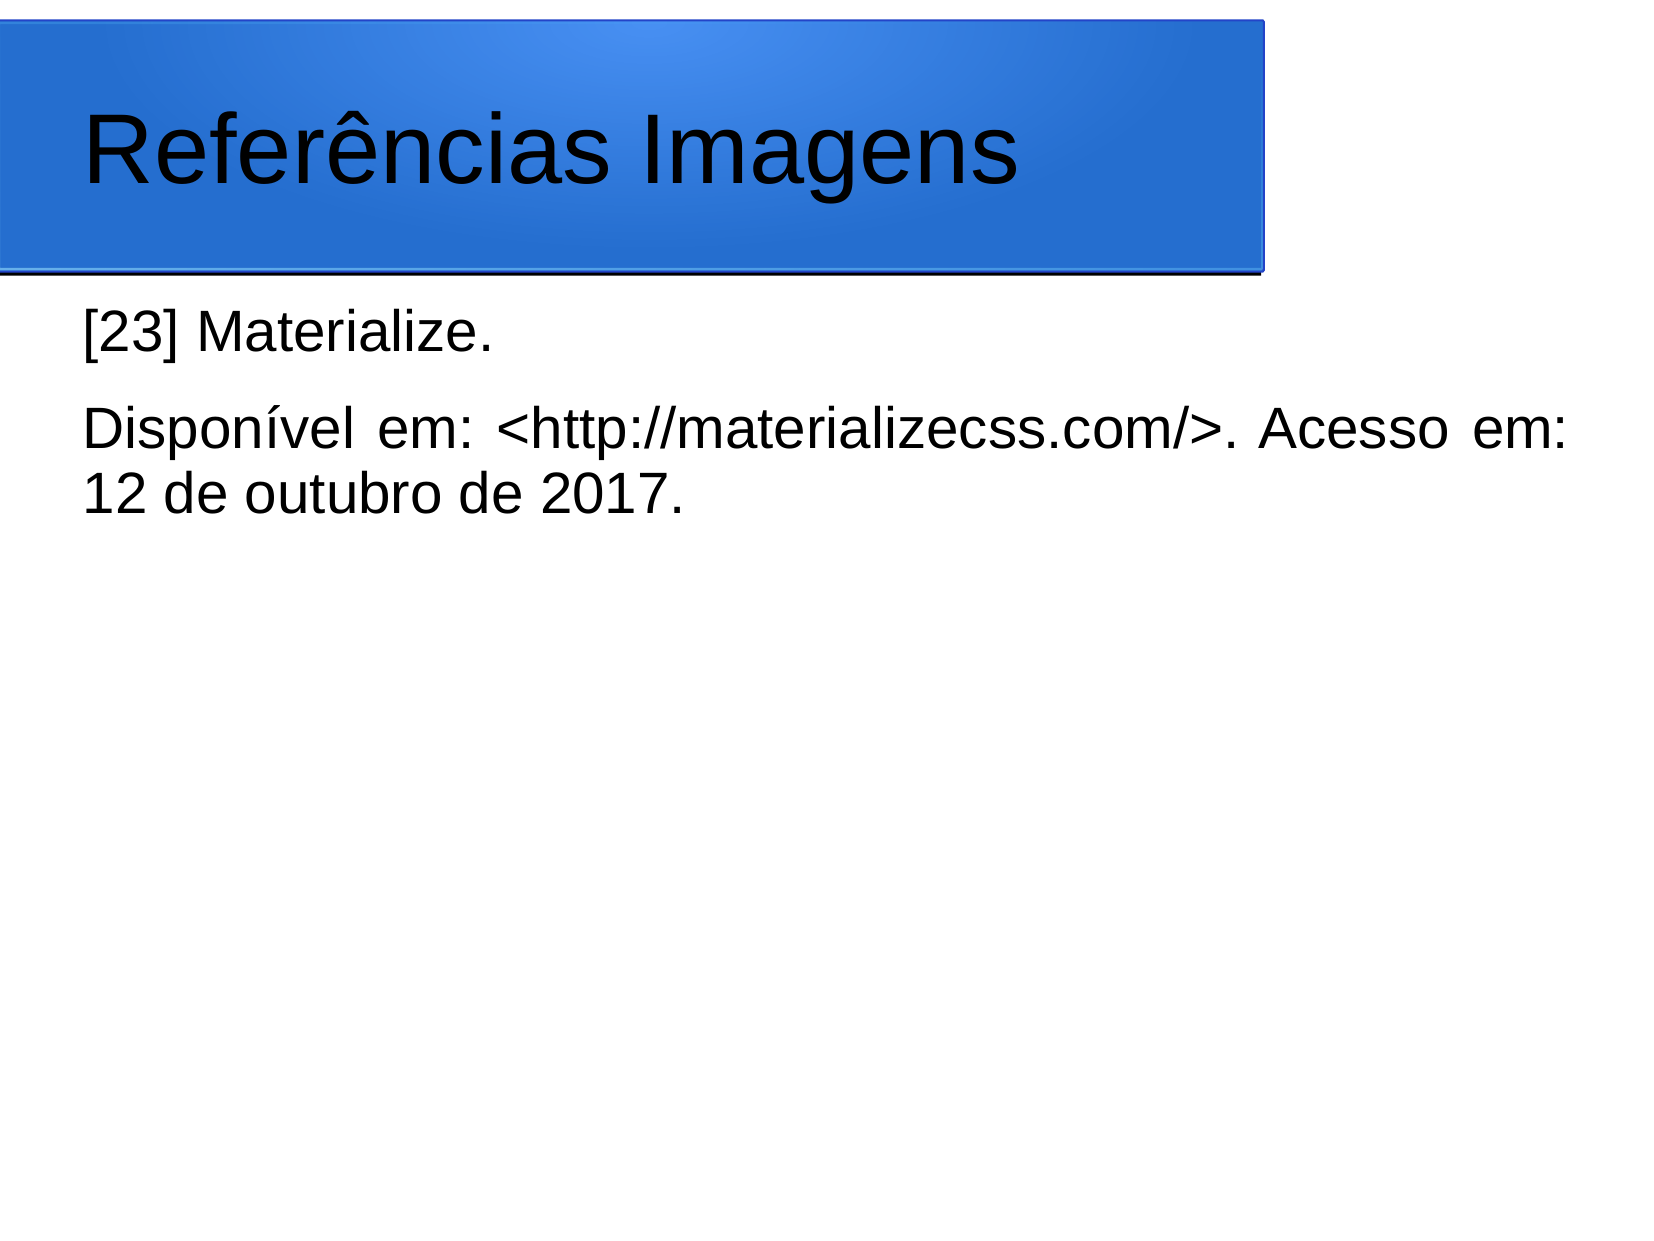

# Referências Imagens
[23] Materialize.
Disponível em: <http://materializecss.com/>. Acesso em: 12 de outubro de 2017.